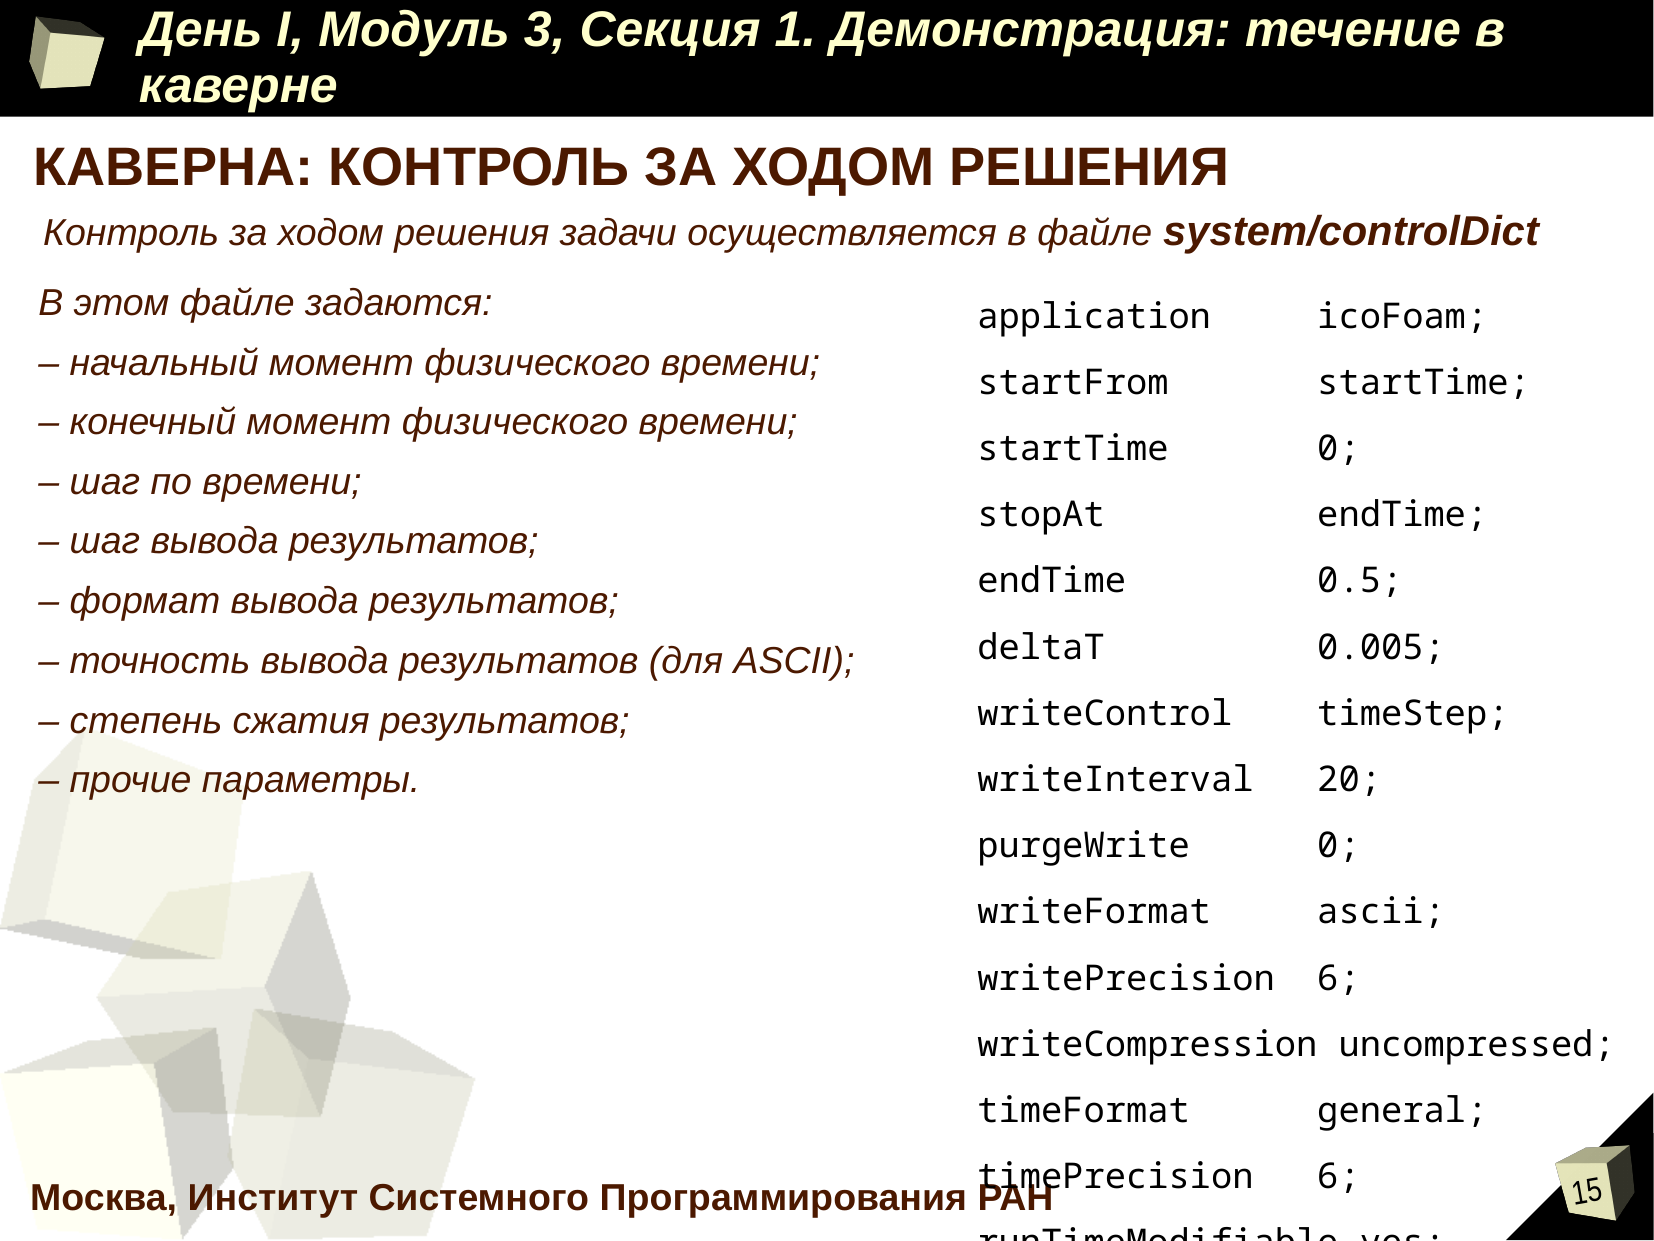

КАВЕРНА: КОНТРОЛЬ ЗА ХОДОМ РЕШЕНИЯ
Контроль за ходом решения задачи осуществляется в файле system/controlDict
В этом файле задаются:
– начальный момент физического времени;
– конечный момент физического времени;
– шаг по времени;
– шаг вывода результатов;
– формат вывода результатов;
– точность вывода результатов (для ASCII);
– степень сжатия результатов;
– прочие параметры.
application icoFoam;
startFrom startTime;
startTime 0;
stopAt endTime;
endTime 0.5;
deltaT 0.005;
writeControl timeStep;
writeInterval 20;
purgeWrite 0;
writeFormat ascii;
writePrecision 6;
writeCompression uncompressed;
timeFormat general;
timePrecision 6;
runTimeModifiable yes;